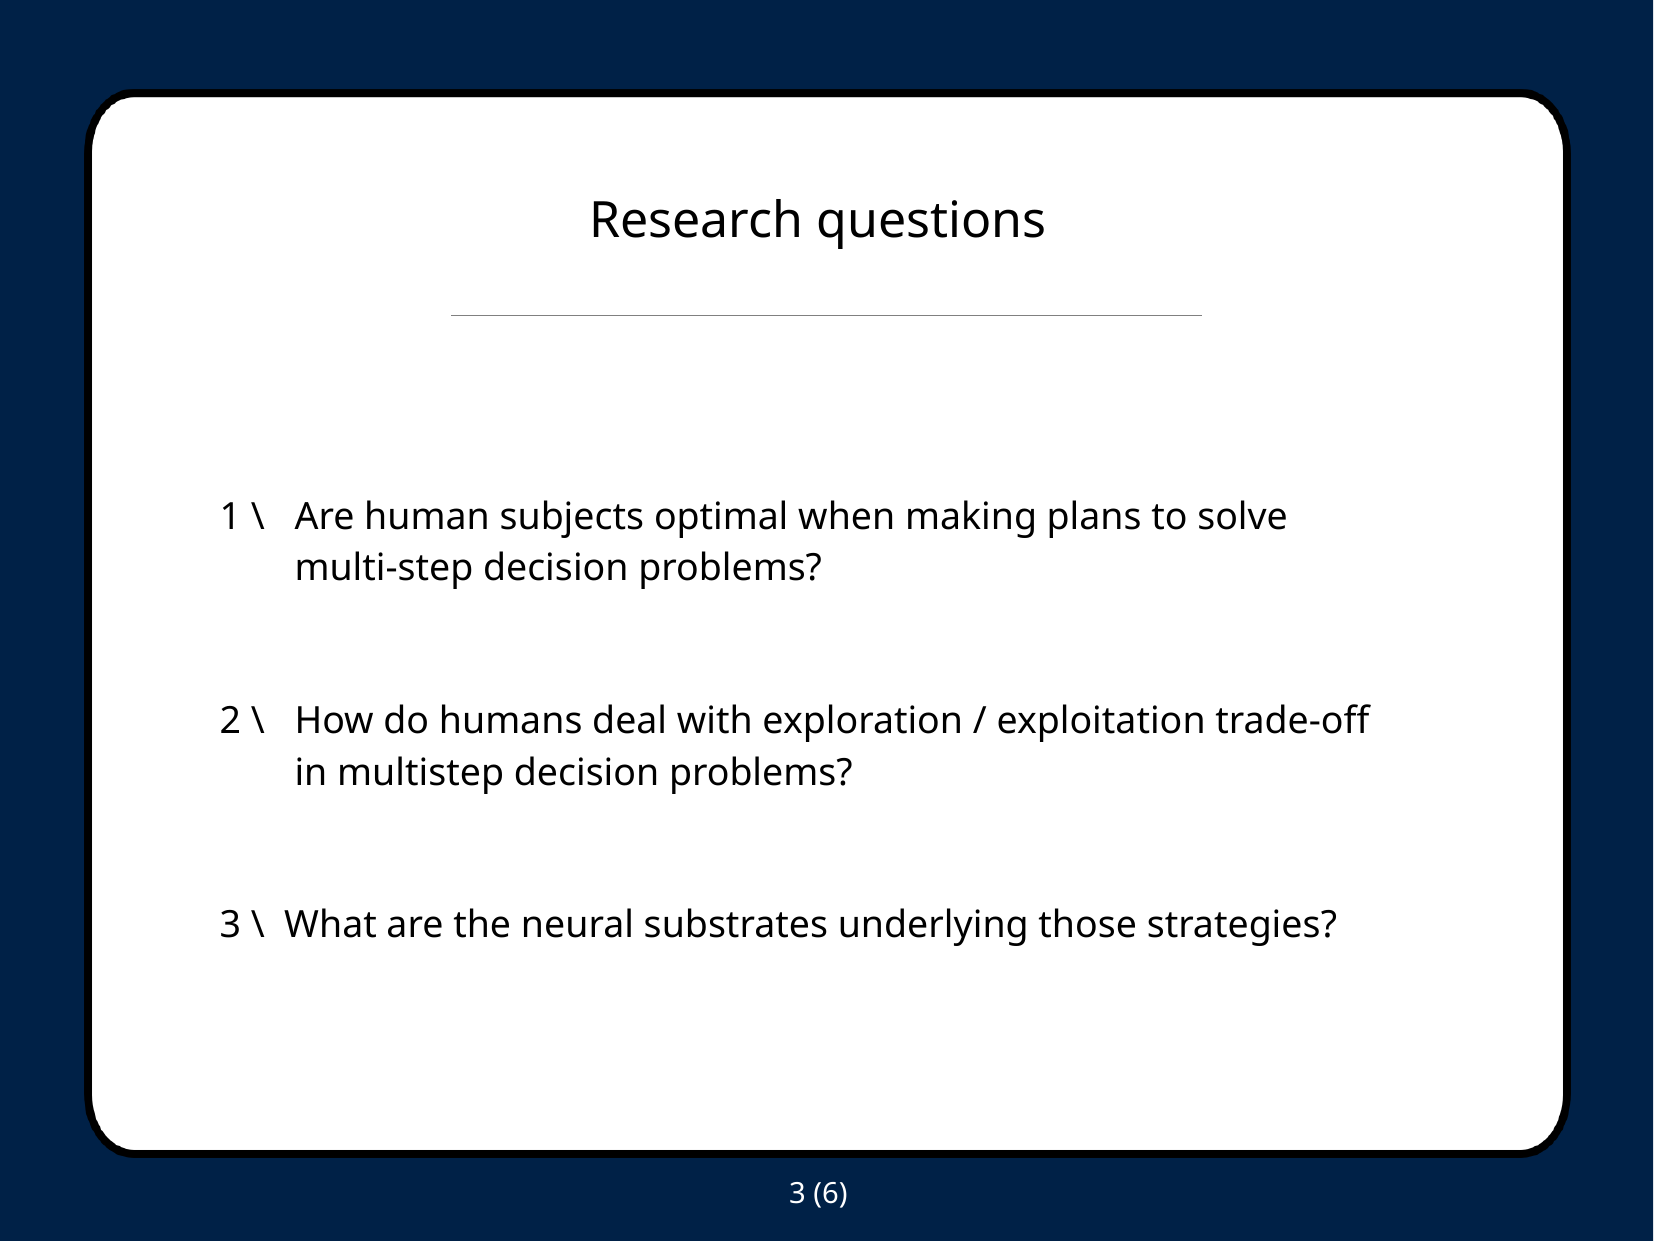

# Research questions
1 \	Are human subjects optimal when making plans to solve
	multi-step decision problems?
2 \	How do humans deal with exploration / exploitation trade-off
	in multistep decision problems?
3 \ What are the neural substrates underlying those strategies?
3 (6)